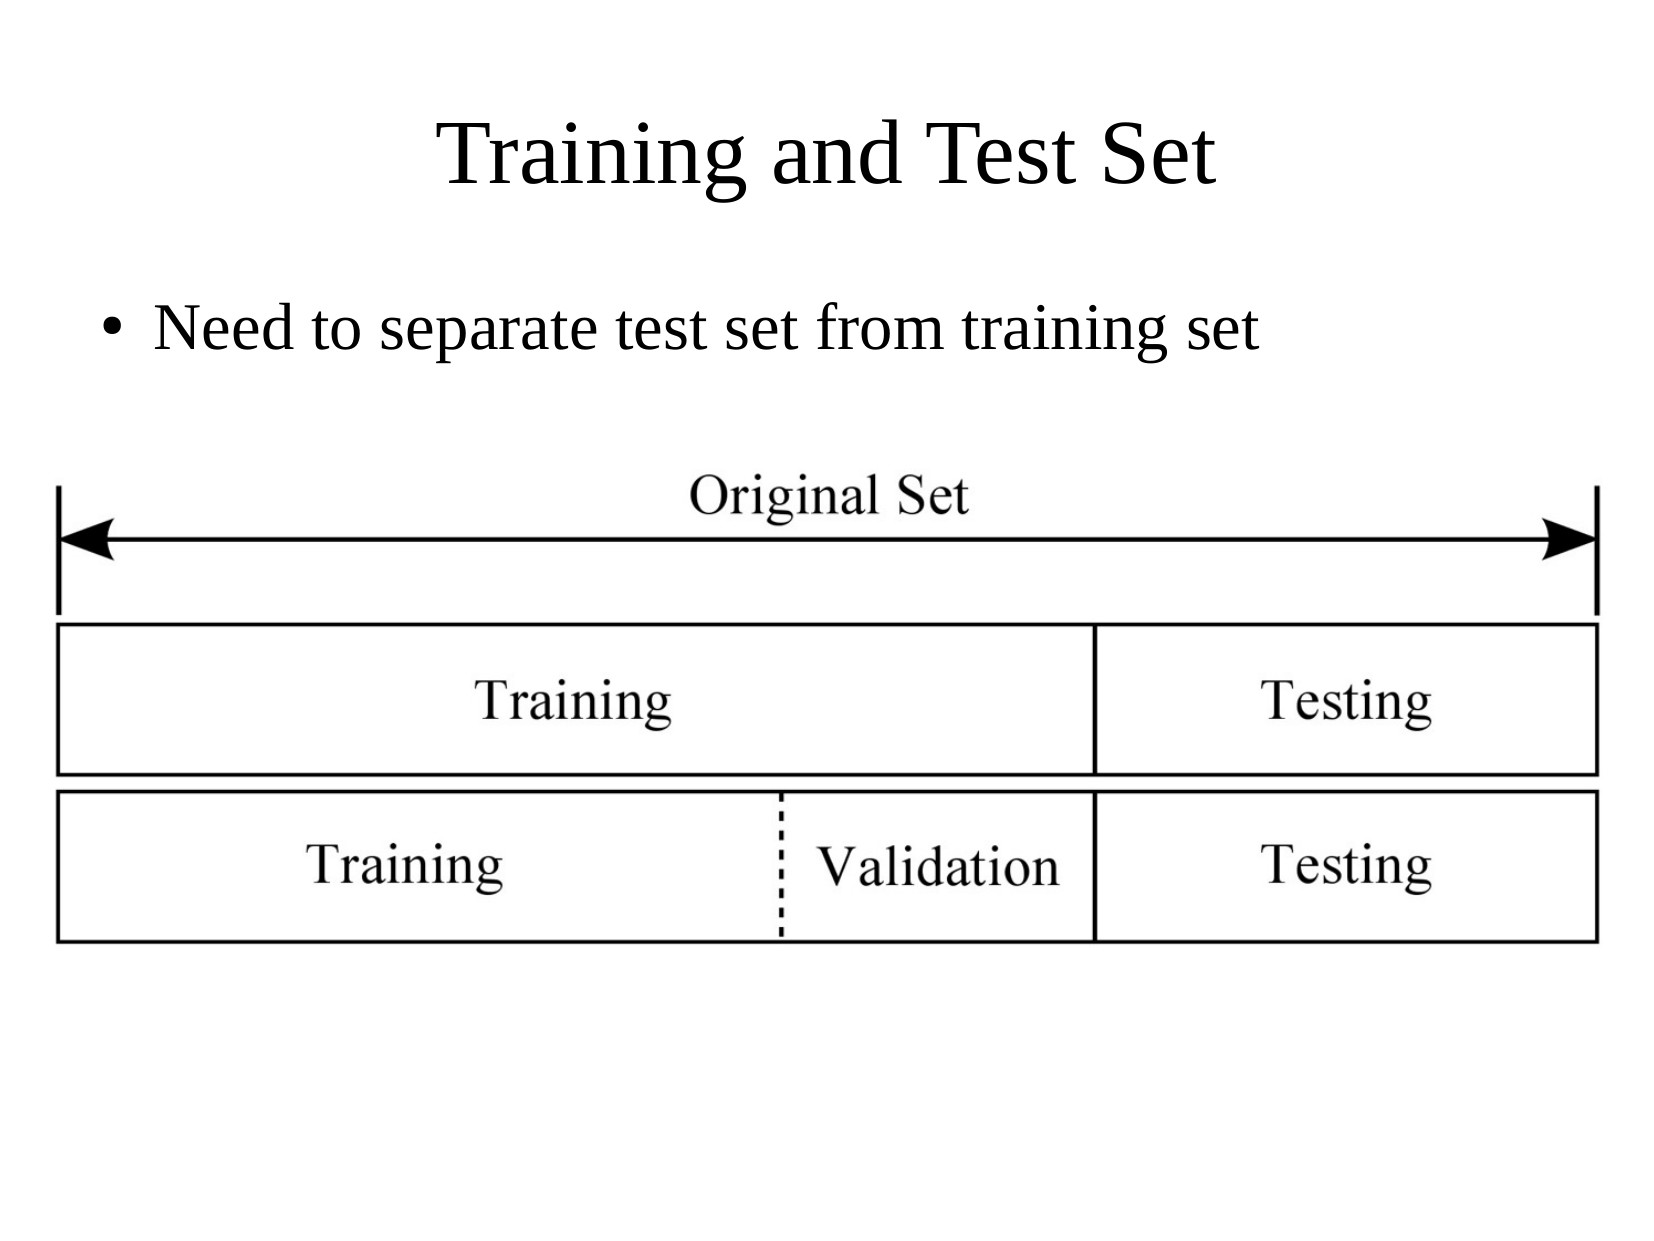

# Training and Test Set
Need to separate test set from training set